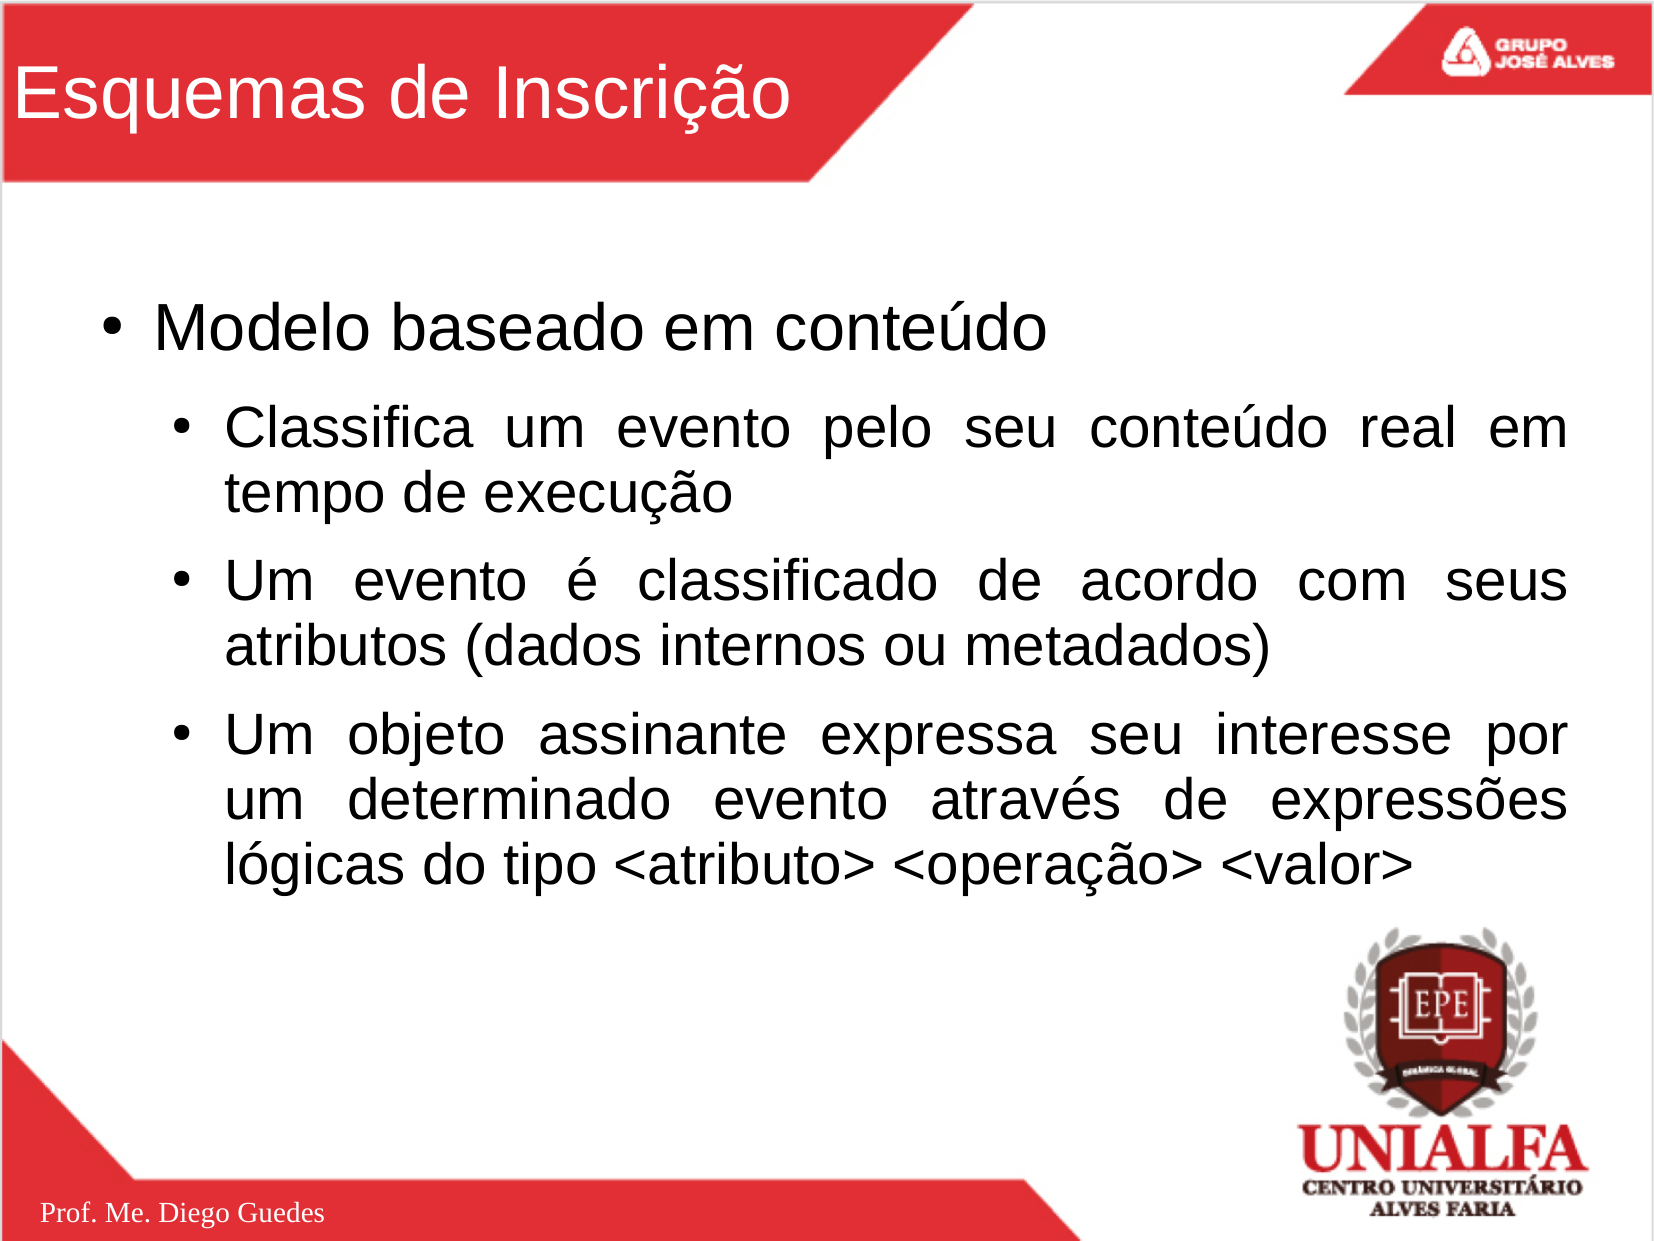

Esquemas de Inscrição
# Modelo baseado em conteúdo
Classifica um evento pelo seu conteúdo real em tempo de execução
Um evento é classificado de acordo com seus atributos (dados internos ou metadados)
Um objeto assinante expressa seu interesse por um determinado evento através de expressões lógicas do tipo <atributo> <operação> <valor>